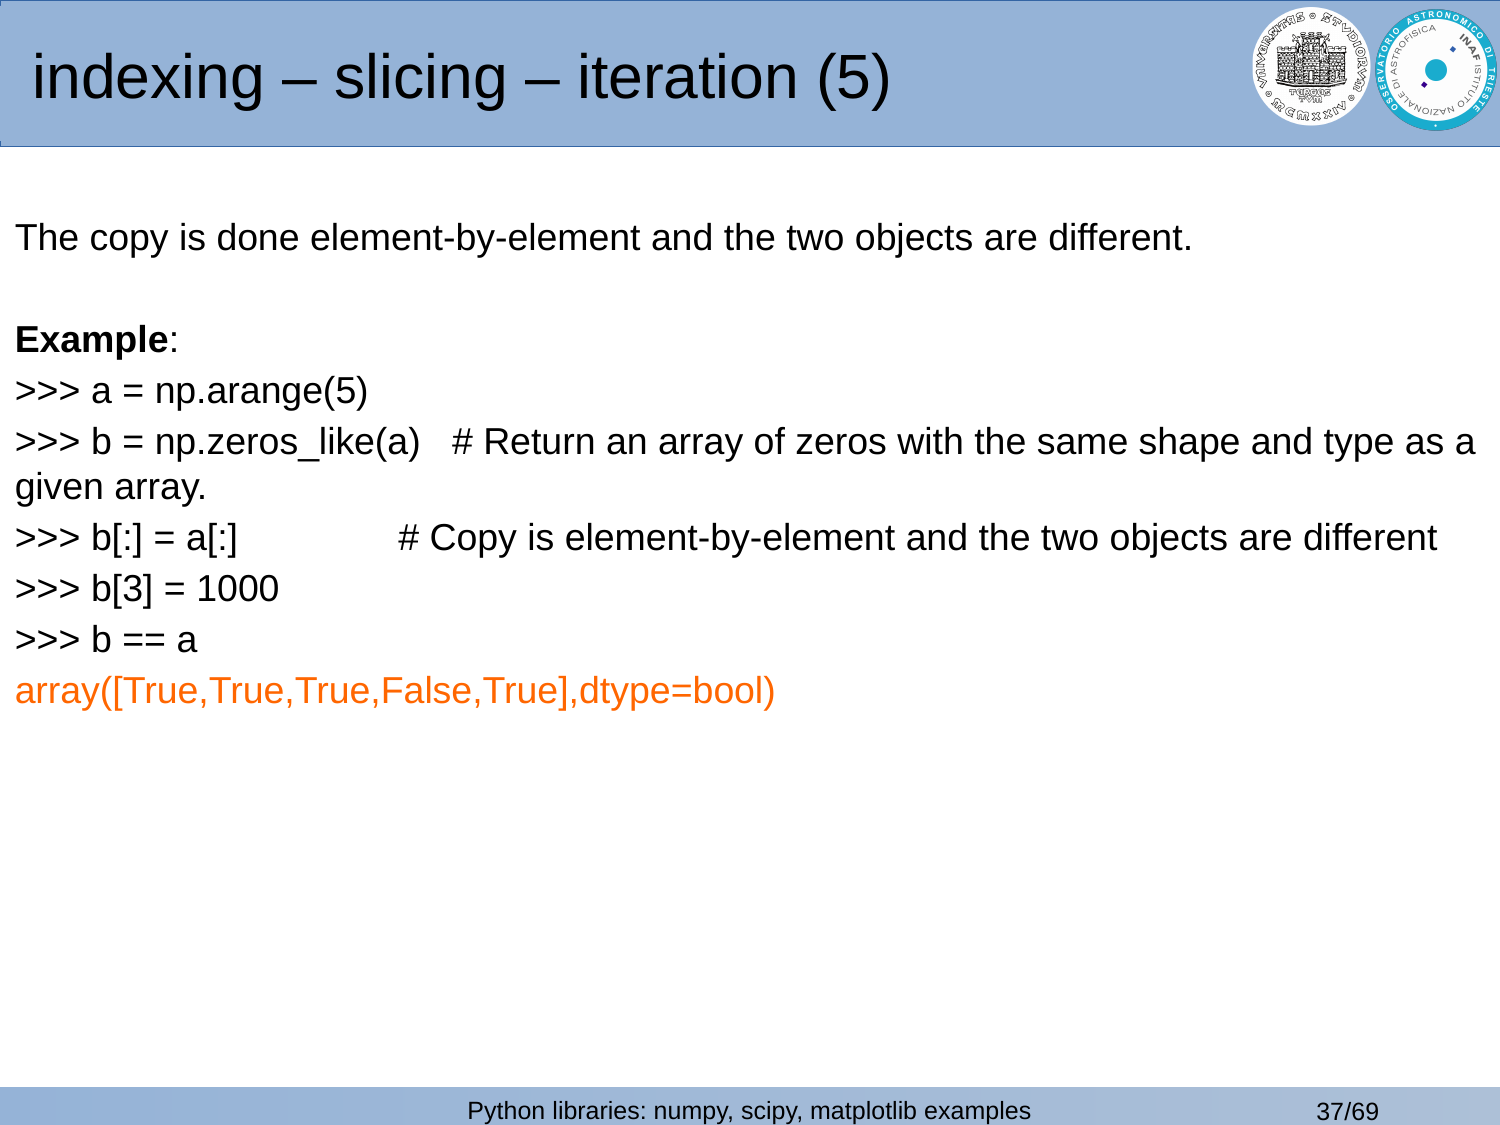

indexing – slicing – iteration (5)
# The copy is done element-by-element and the two objects are different.
Example:
>>> a = np.arange(5)
>>> b = np.zeros_like(a) # Return an array of zeros with the same shape and type as a given array.
>>> b[:] = a[:]		 # Copy is element-by-element and the two objects are different
>>> b[3] = 1000
>>> b == a
array([True,True,True,False,True],dtype=bool)